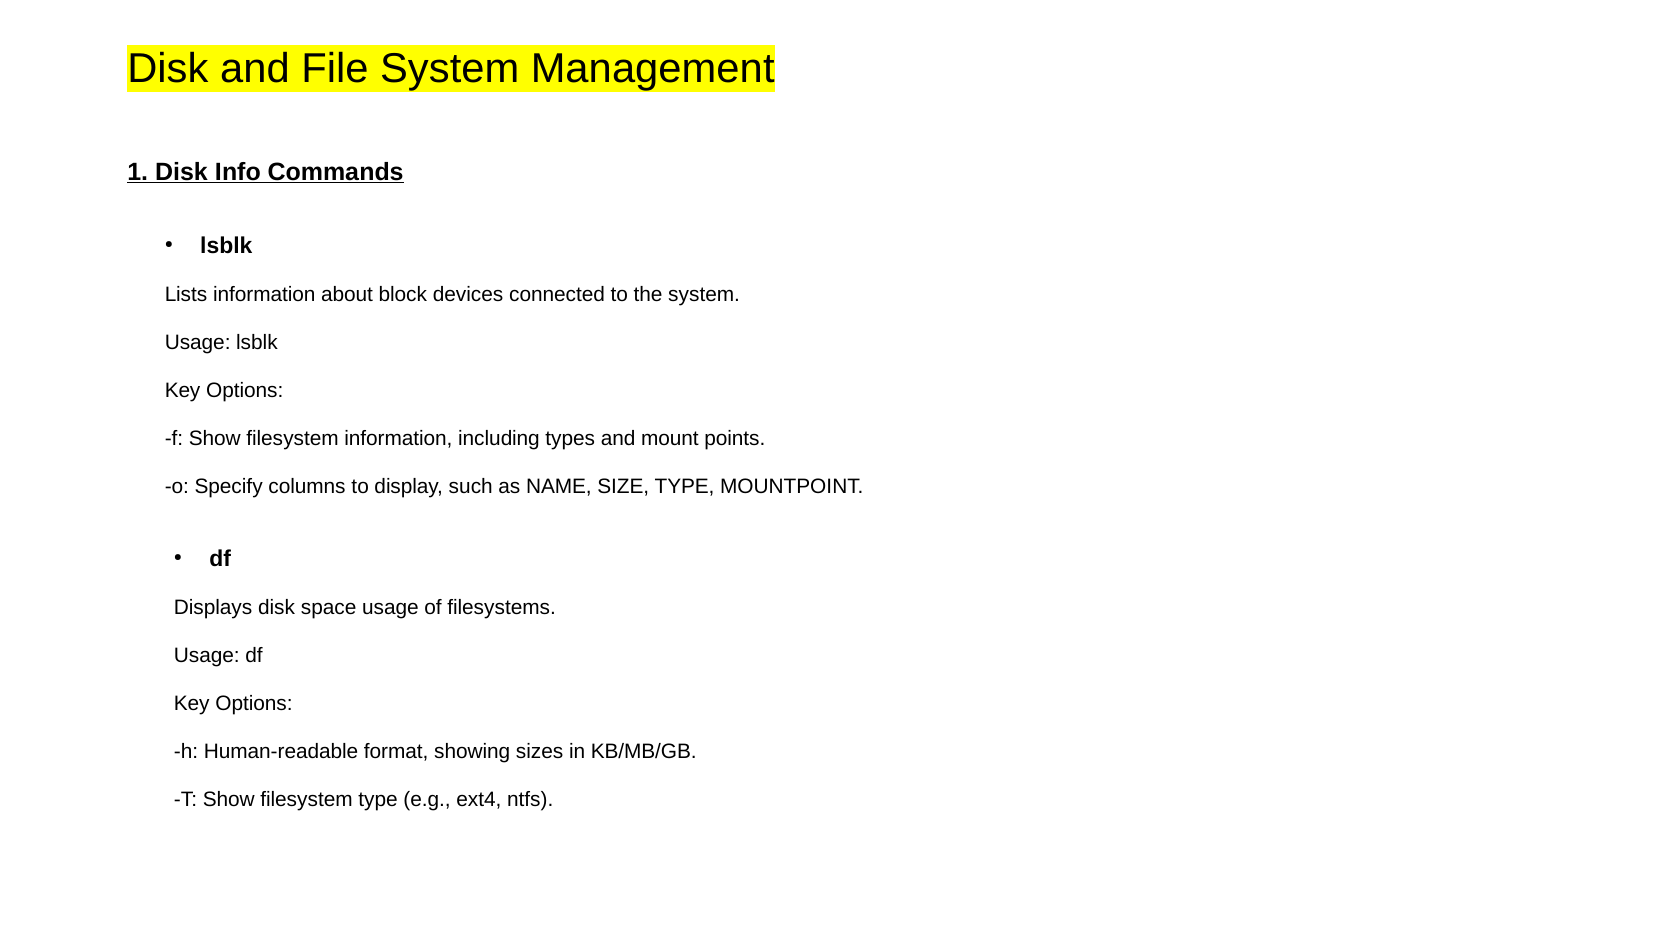

Disk and File System Management
1. Disk Info Commands
lsblk
Lists information about block devices connected to the system.
Usage: lsblk
Key Options:
-f: Show filesystem information, including types and mount points.
-o: Specify columns to display, such as NAME, SIZE, TYPE, MOUNTPOINT.
df
Displays disk space usage of filesystems.
Usage: df
Key Options:
-h: Human-readable format, showing sizes in KB/MB/GB.
-T: Show filesystem type (e.g., ext4, ntfs).